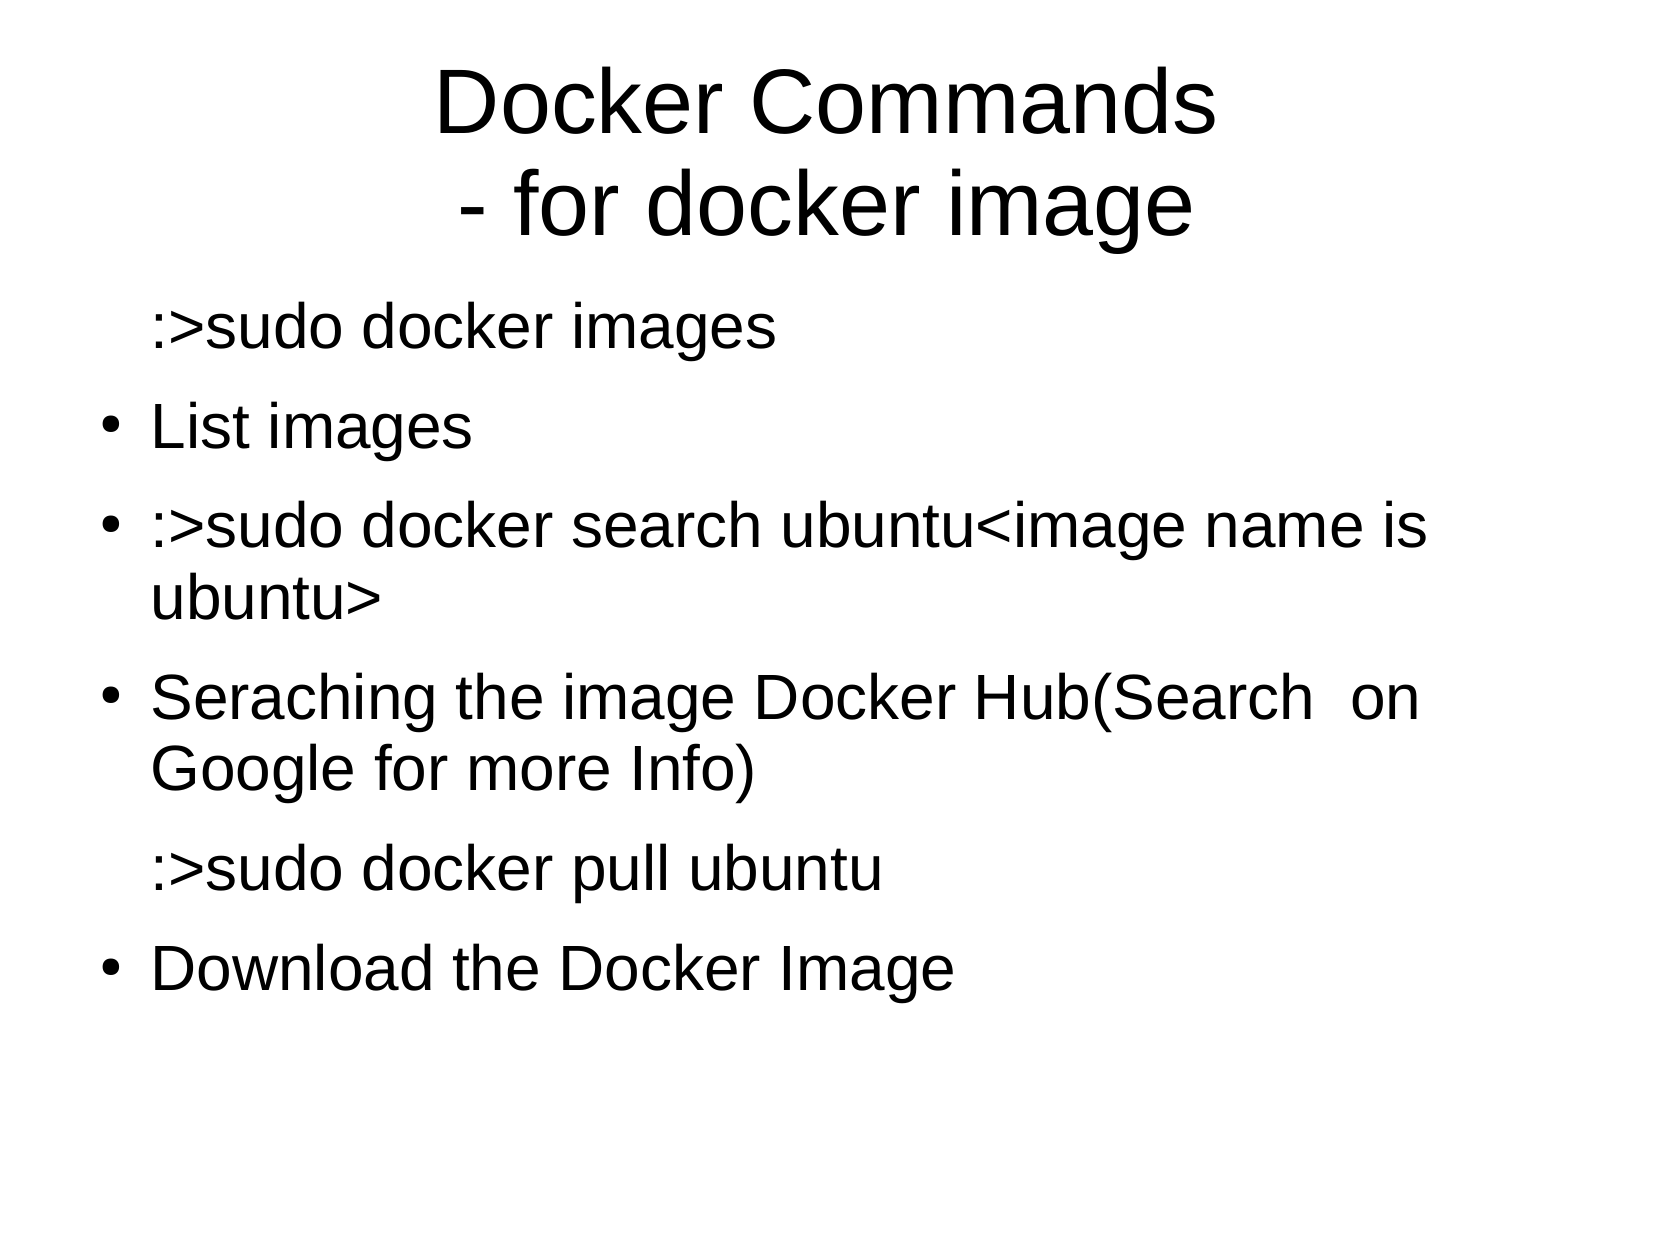

# Docker Commands - for docker image
:>sudo docker images
List images
:>sudo docker search ubuntu<image name is ubuntu>
Seraching the image Docker Hub(Search on Google for more Info)
:>sudo docker pull ubuntu
Download the Docker Image